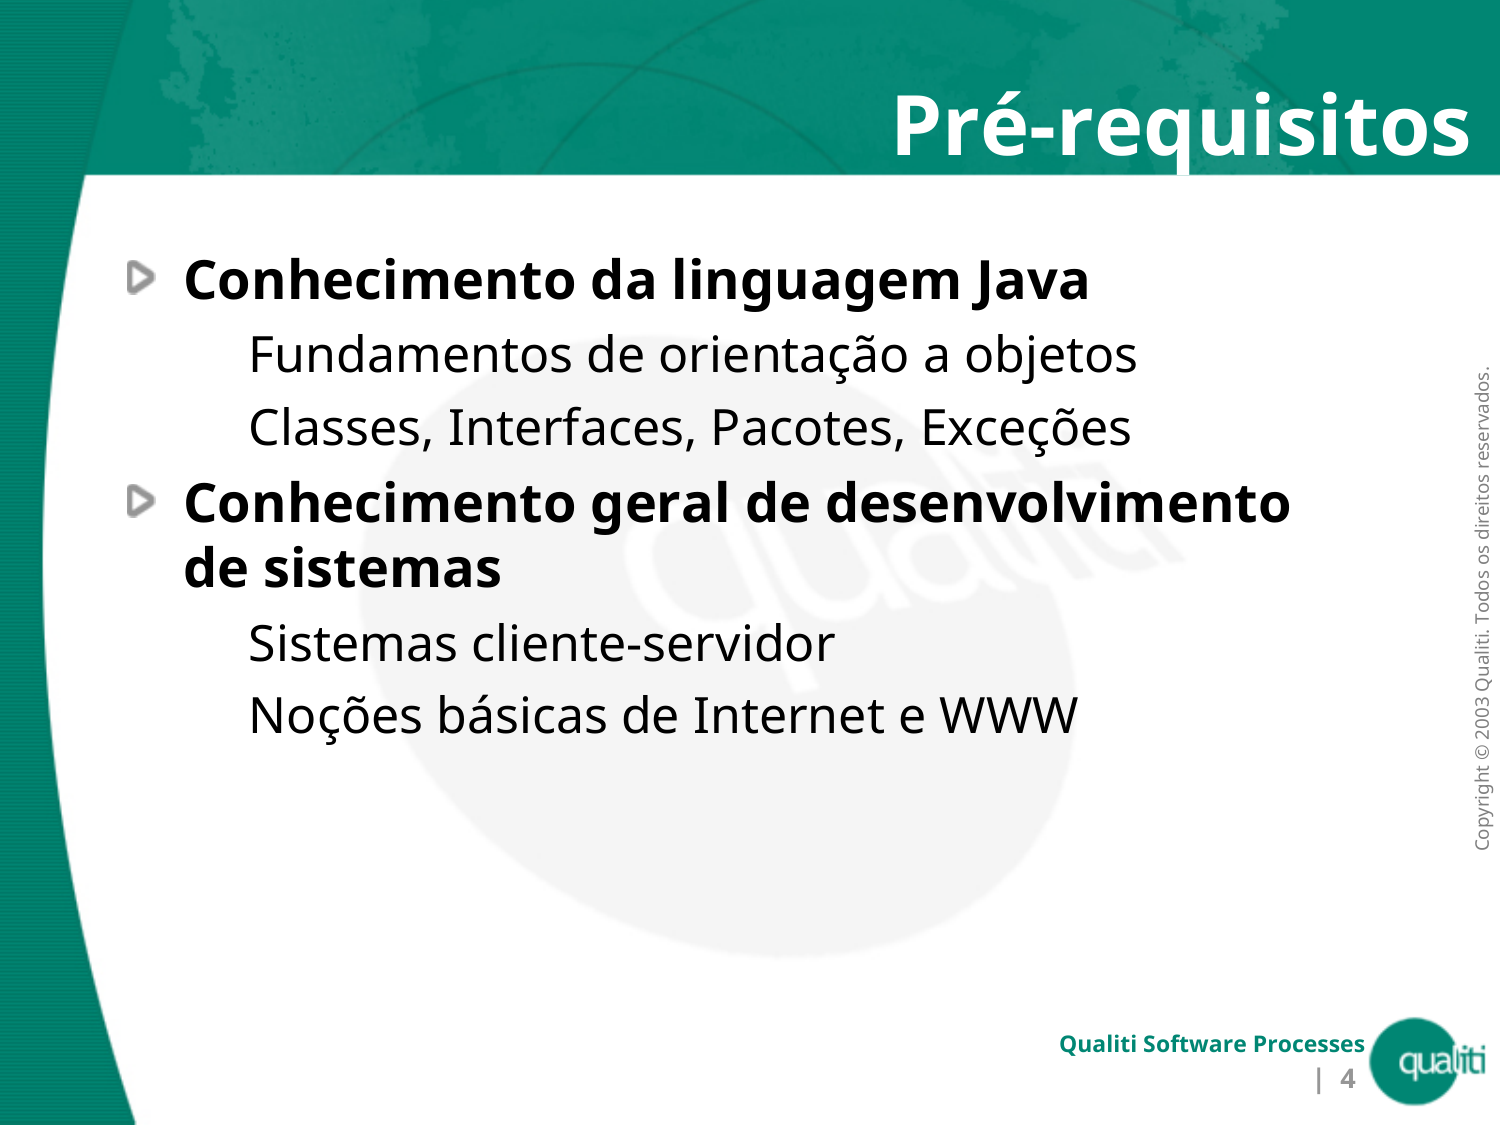

# Pré-requisitos
Conhecimento da linguagem Java
Fundamentos de orientação a objetos
Classes, Interfaces, Pacotes, Exceções
Conhecimento geral de desenvolvimento de sistemas
Sistemas cliente-servidor
Noções básicas de Internet e WWW